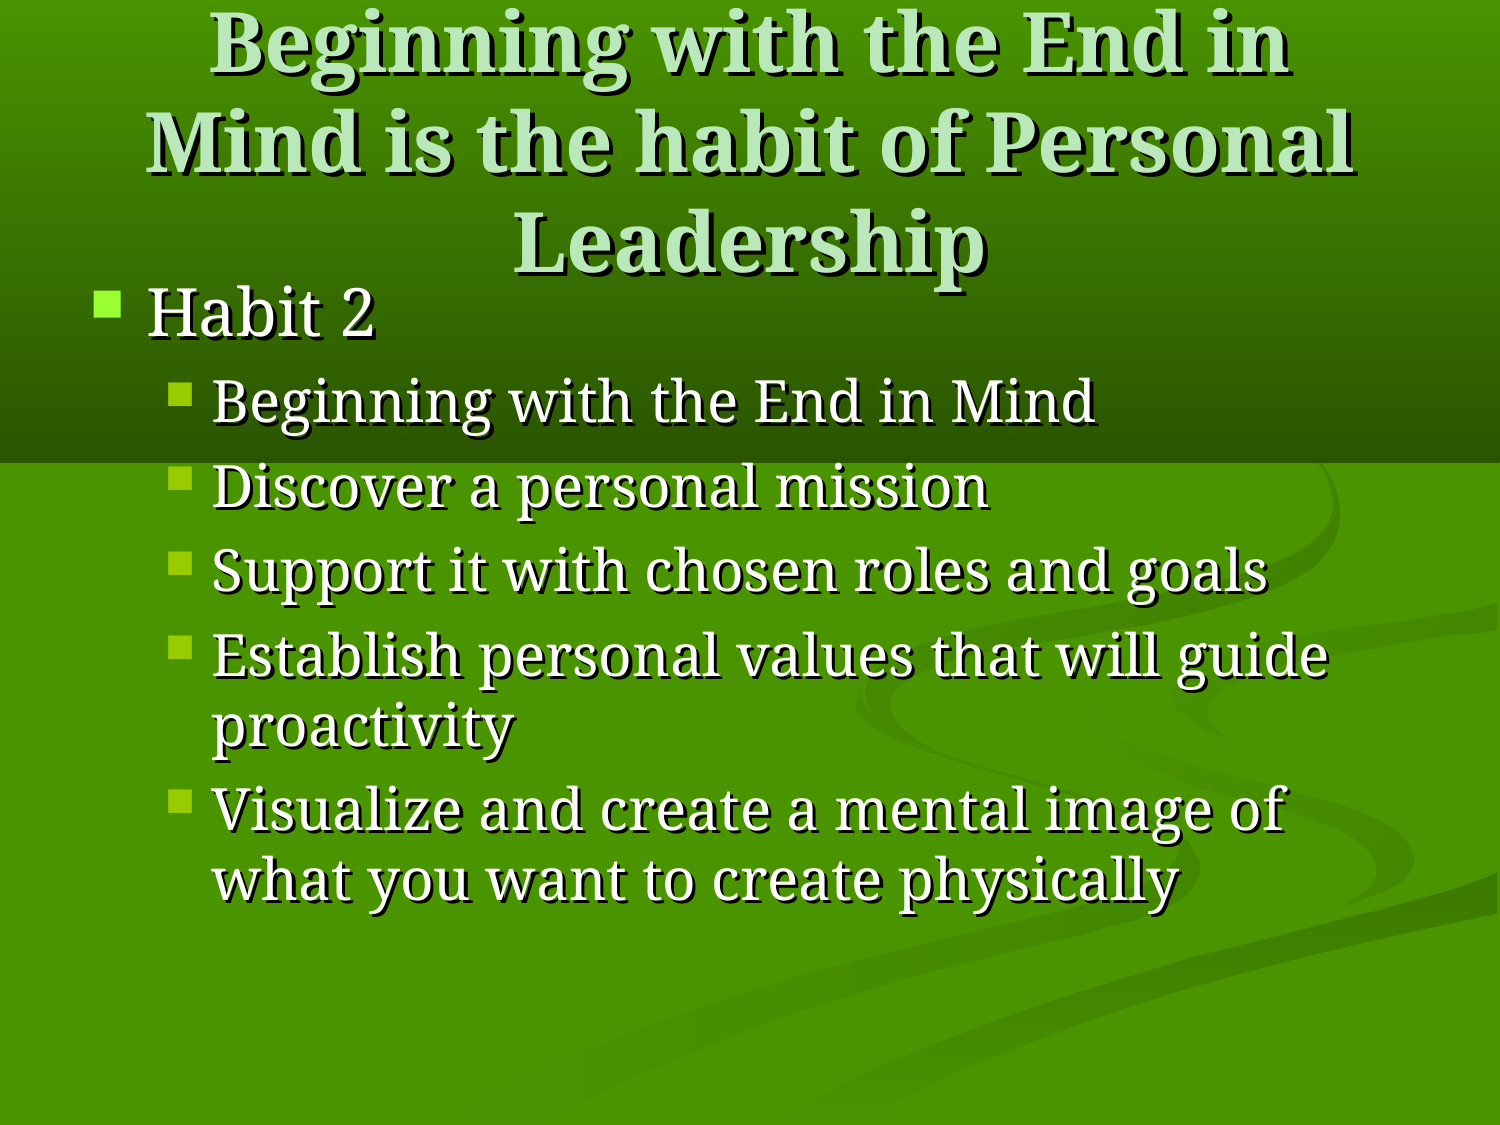

# Beginning with the End in Mind is the habit of Personal Leadership
Habit 2
Beginning with the End in Mind
Discover a personal mission
Support it with chosen roles and goals
Establish personal values that will guide proactivity
Visualize and create a mental image of what you want to create physically